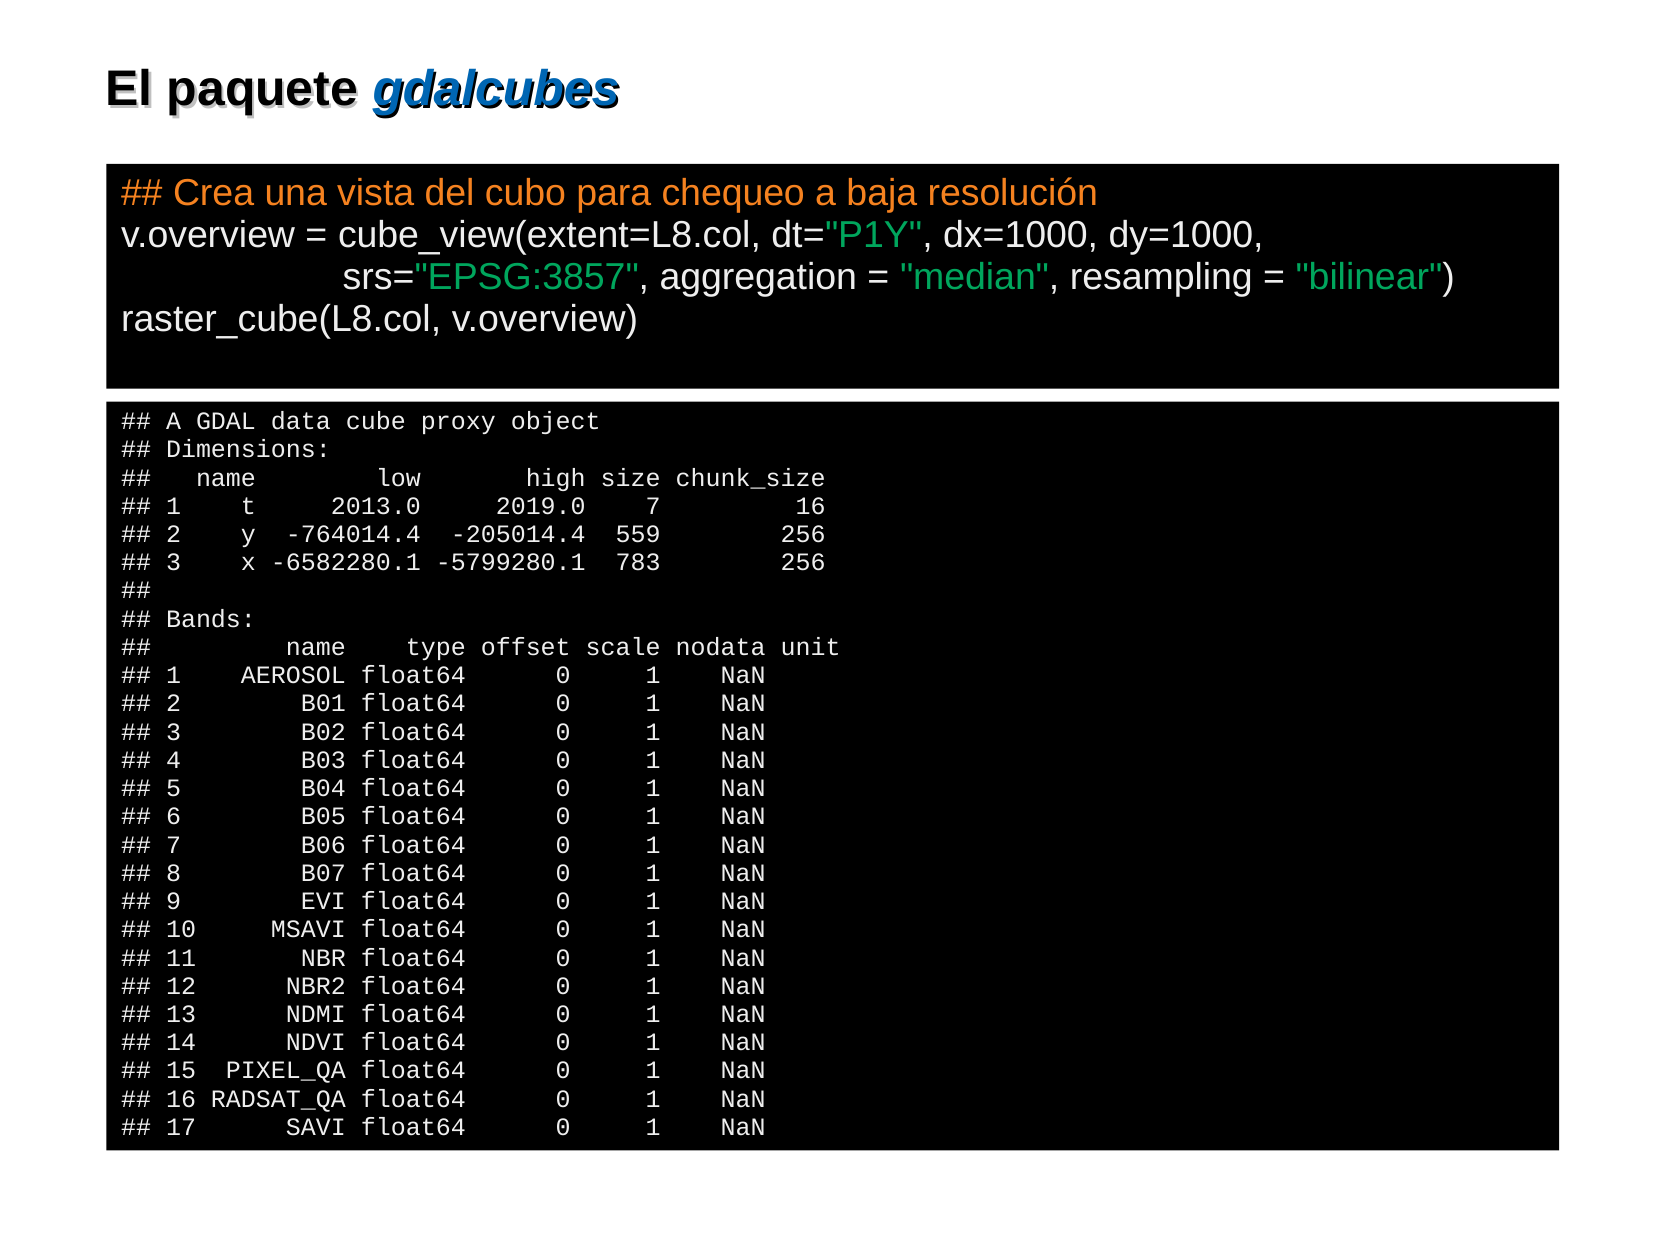

El paquete gdalcubes
## Crea una vista del cubo para chequeo a baja resolución
v.overview = cube_view(extent=L8.col, dt="P1Y", dx=1000, dy=1000, 							srs="EPSG:3857", aggregation = "median", resampling = "bilinear")
raster_cube(L8.col, v.overview)
## A GDAL data cube proxy object
## Dimensions:
## name low high size chunk_size
## 1 t 2013.0 2019.0 7 16
## 2 y -764014.4 -205014.4 559 256
## 3 x -6582280.1 -5799280.1 783 256
##
## Bands:
## name type offset scale nodata unit
## 1 AEROSOL float64 0 1 NaN
## 2 B01 float64 0 1 NaN
## 3 B02 float64 0 1 NaN
## 4 B03 float64 0 1 NaN
## 5 B04 float64 0 1 NaN
## 6 B05 float64 0 1 NaN
## 7 B06 float64 0 1 NaN
## 8 B07 float64 0 1 NaN
## 9 EVI float64 0 1 NaN
## 10 MSAVI float64 0 1 NaN
## 11 NBR float64 0 1 NaN
## 12 NBR2 float64 0 1 NaN
## 13 NDMI float64 0 1 NaN
## 14 NDVI float64 0 1 NaN
## 15 PIXEL_QA float64 0 1 NaN
## 16 RADSAT_QA float64 0 1 NaN
## 17 SAVI float64 0 1 NaN